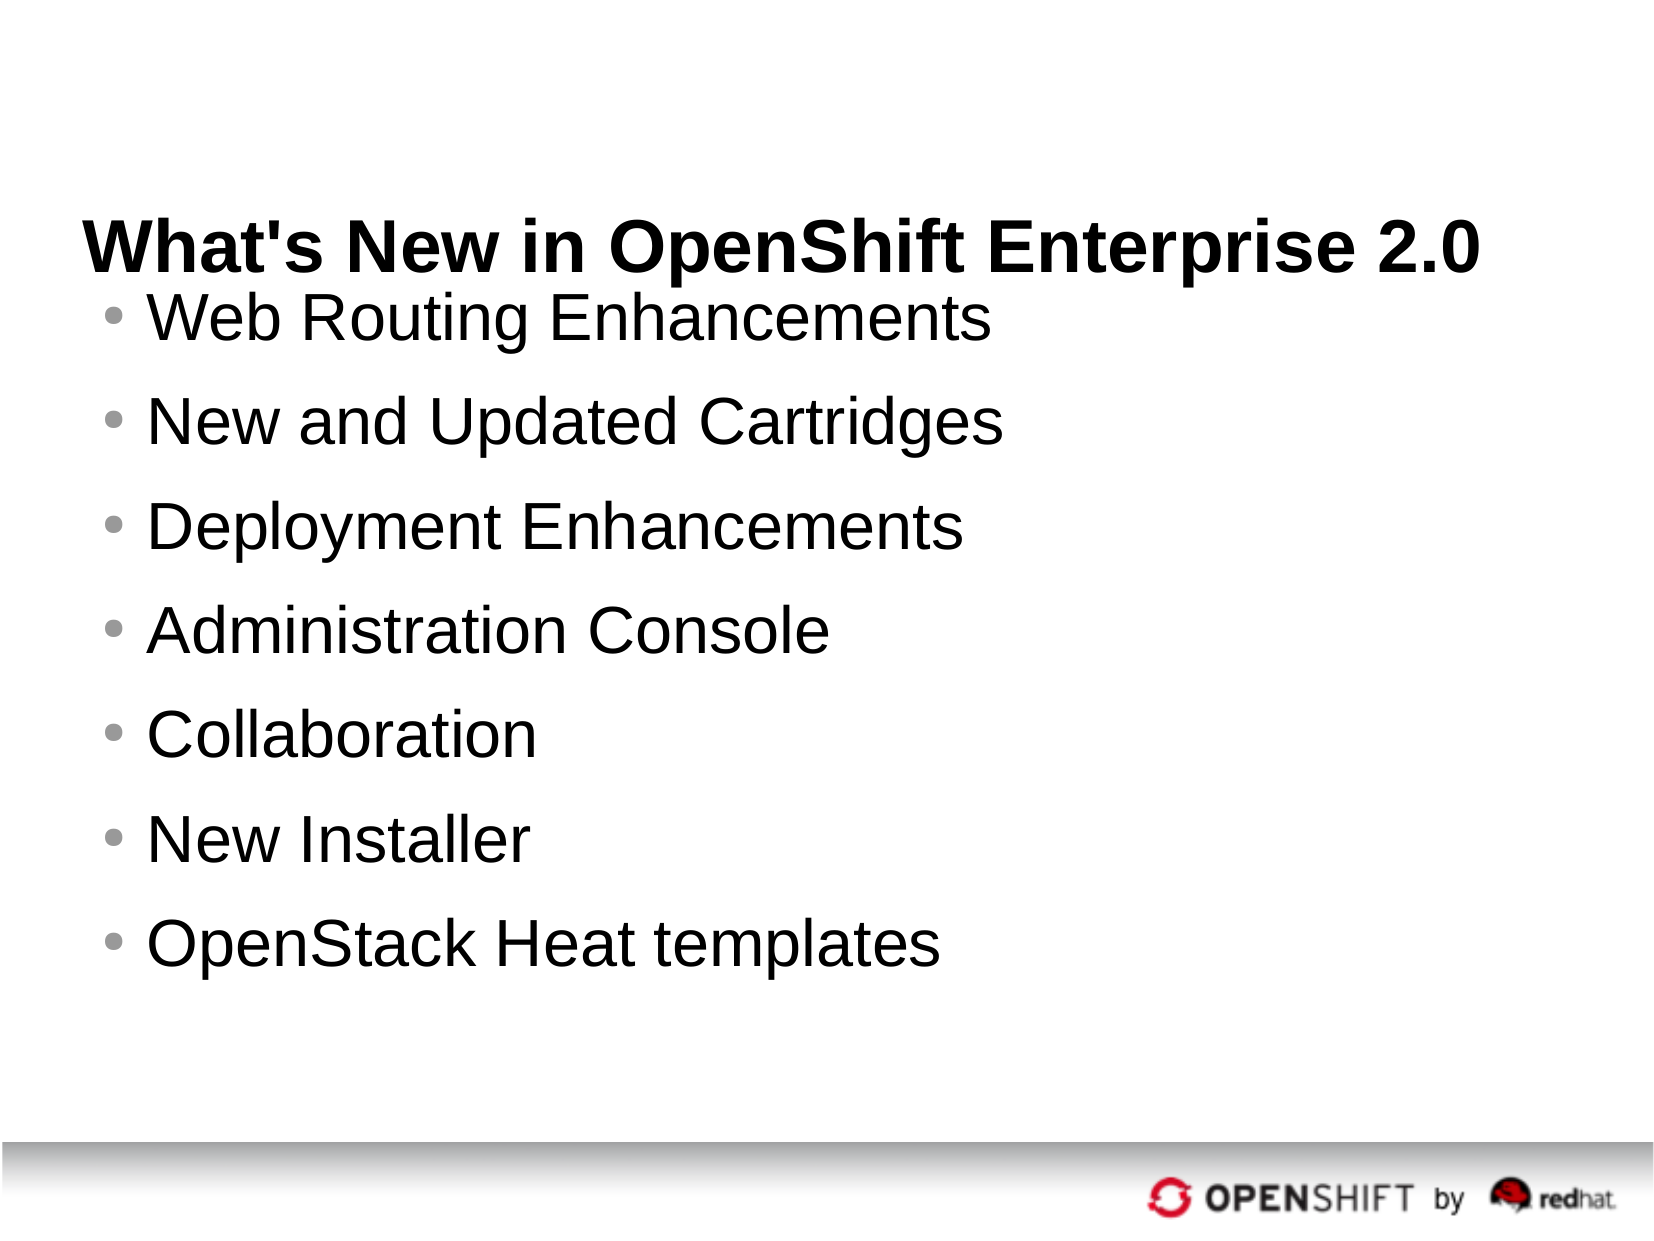

# What's New in OpenShift Enterprise 2.0
Web Routing Enhancements
New and Updated Cartridges
Deployment Enhancements
Administration Console
Collaboration
New Installer
OpenStack Heat templates